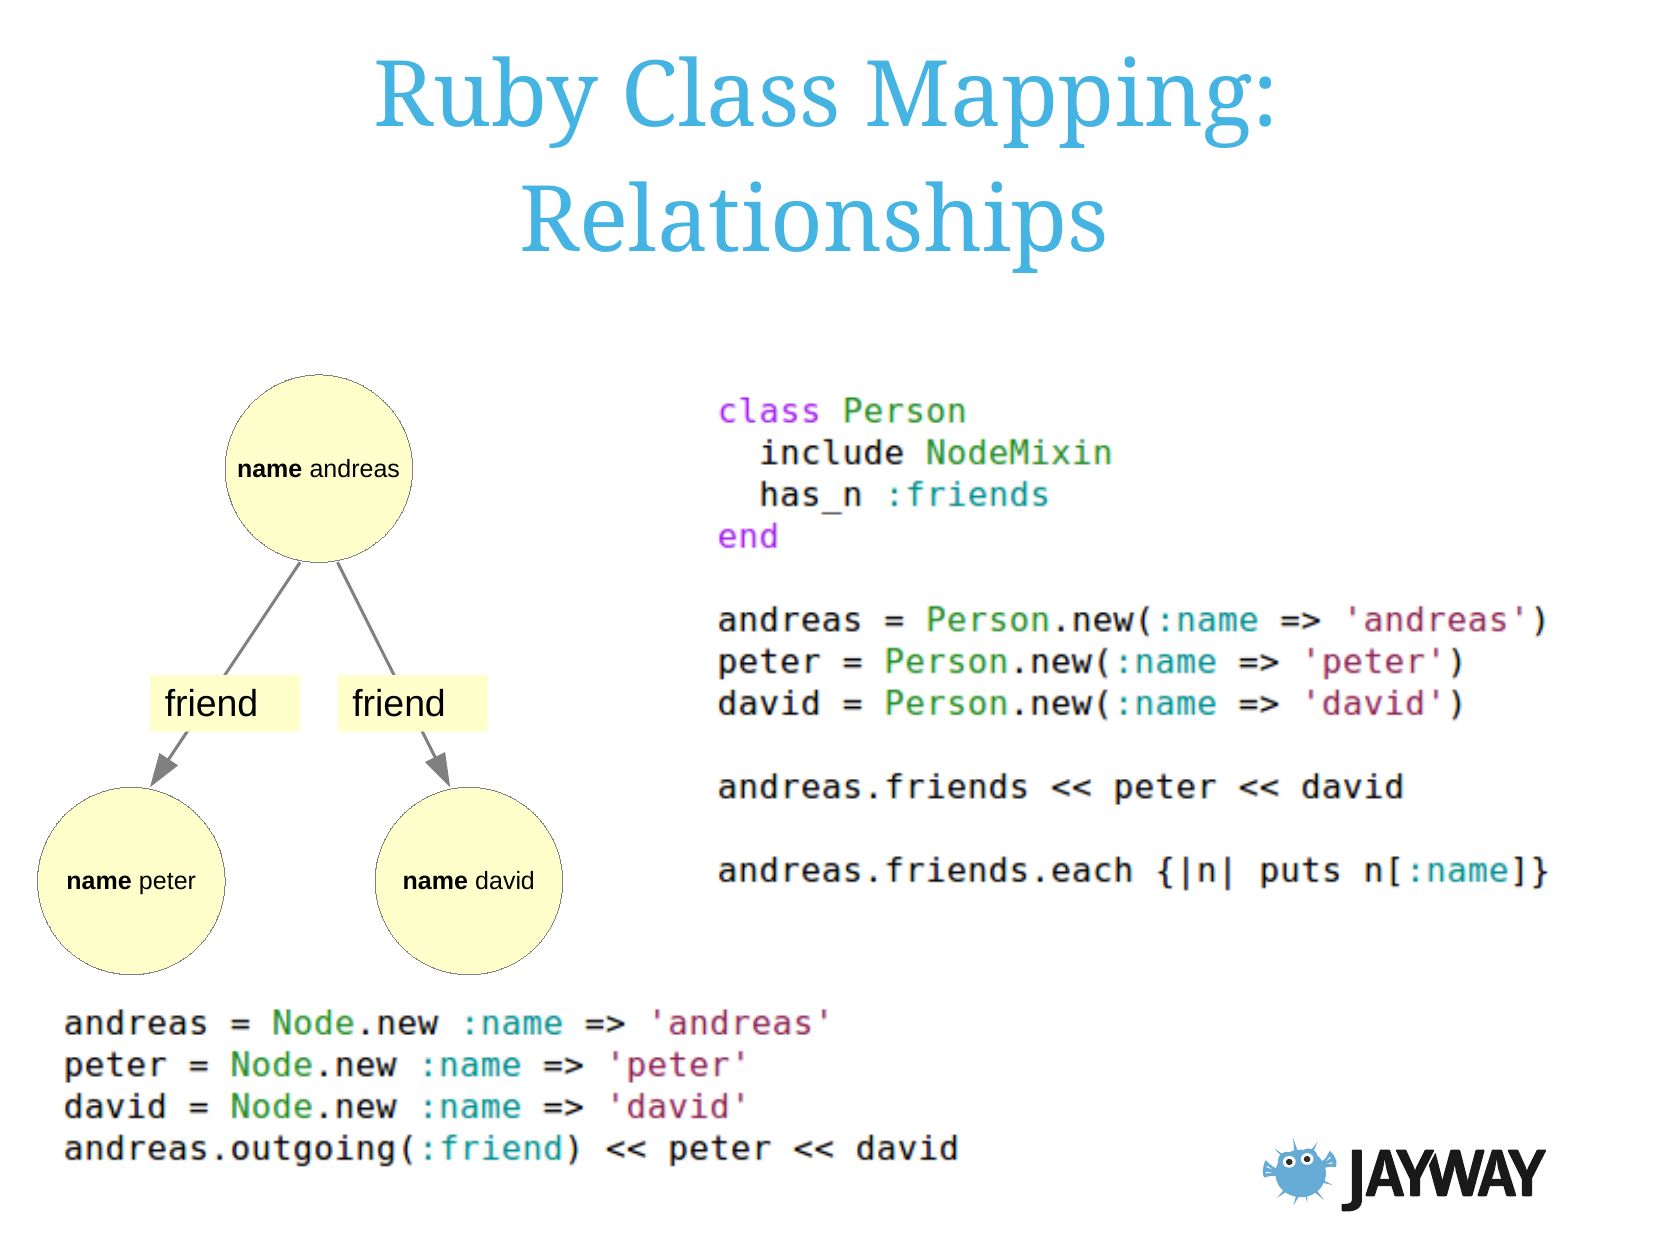

# Ruby Class Mapping: Relationships
name andreas
friend
friend
name peter
name david